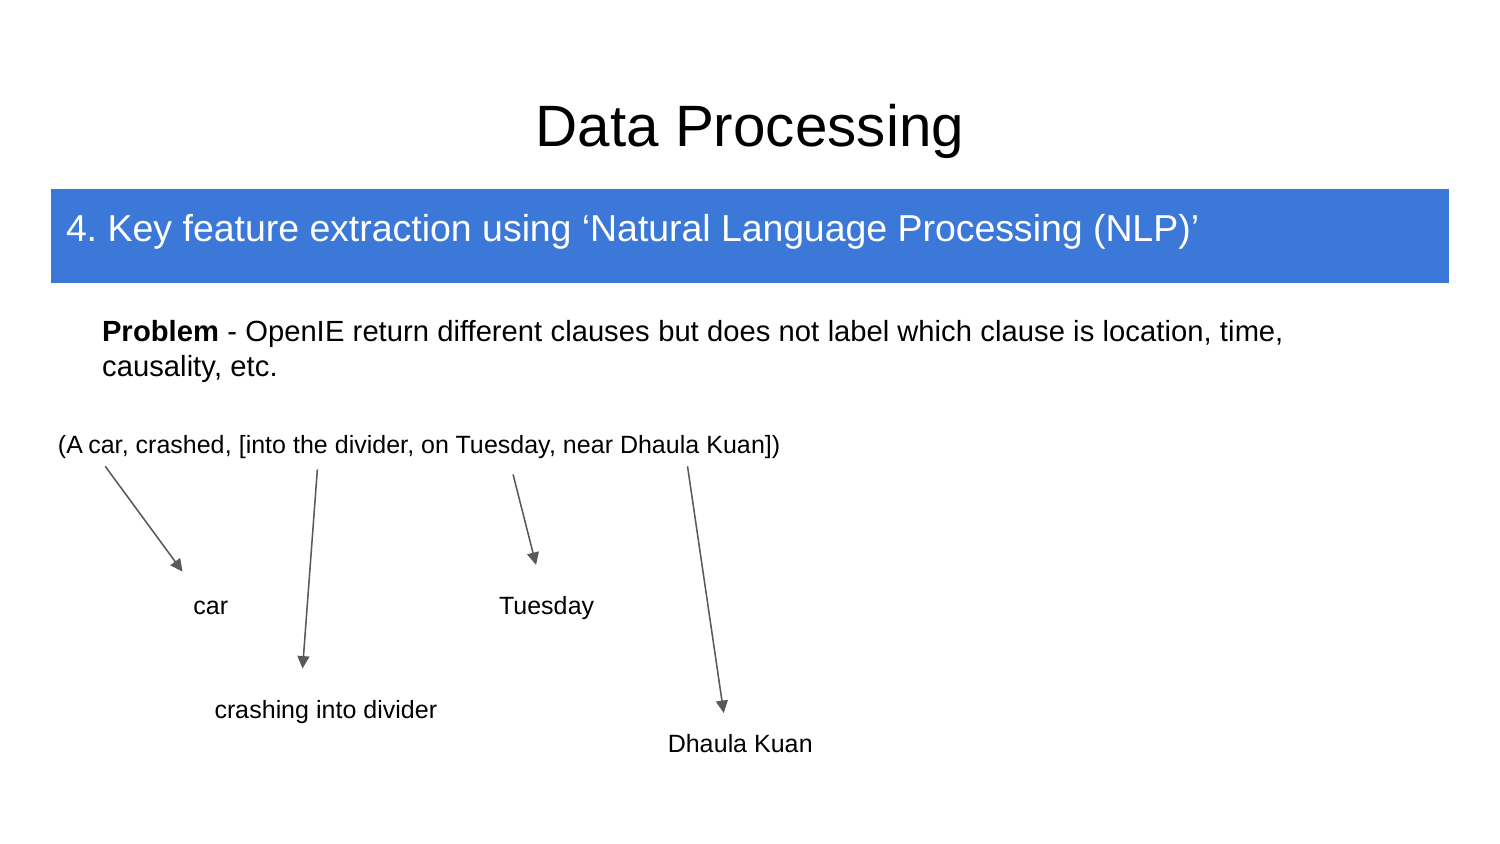

# Data Processing
4. Key feature extraction using ‘Natural Language Processing (NLP)’
Problem - OpenIE return different clauses but does not label which clause is location, time, causality, etc.
(A car, crashed, [into the divider, on Tuesday, near Dhaula Kuan])
car
Tuesday
crashing into divider
Dhaula Kuan